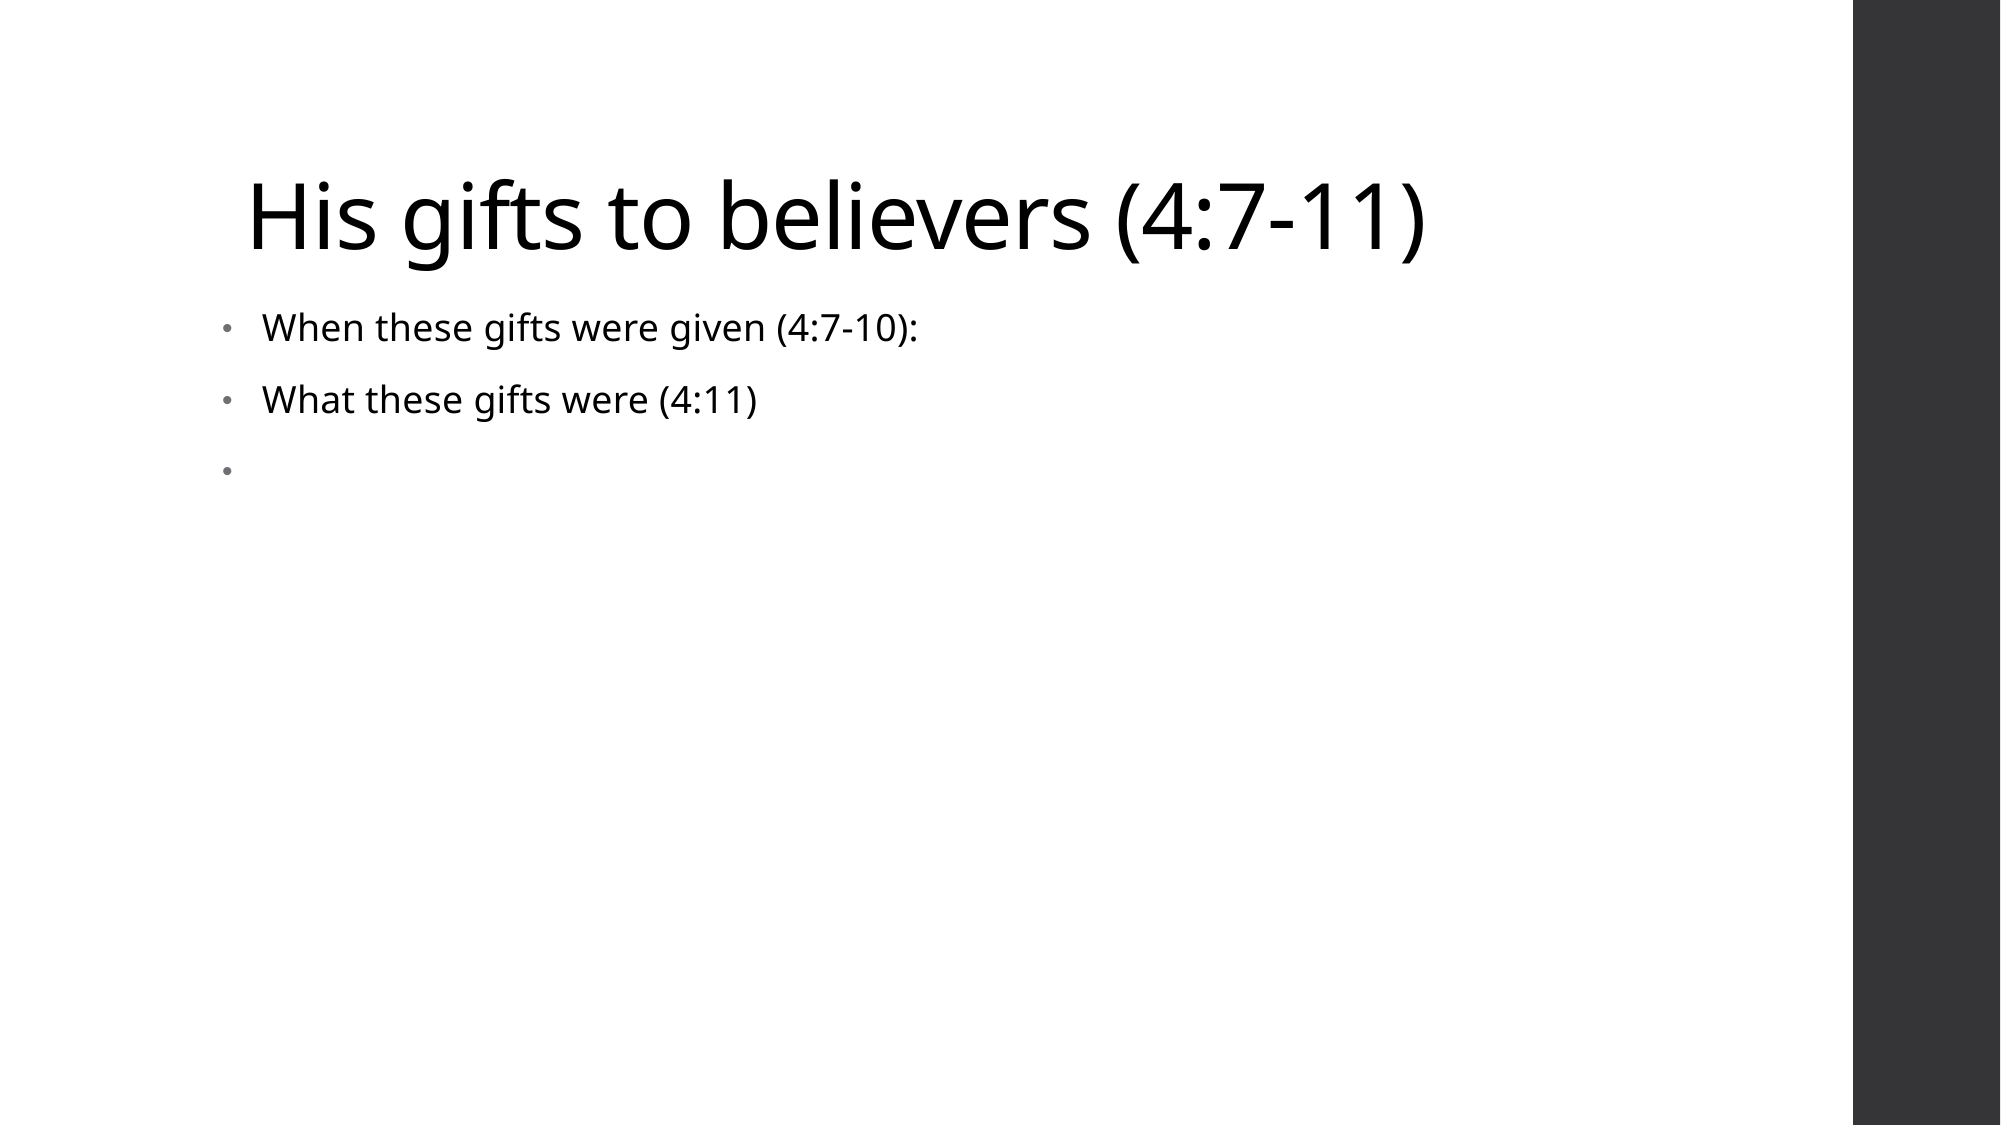

# His gifts to believers (4:7-11)
 When these gifts were given (4:7-10):
 What these gifts were (4:11)